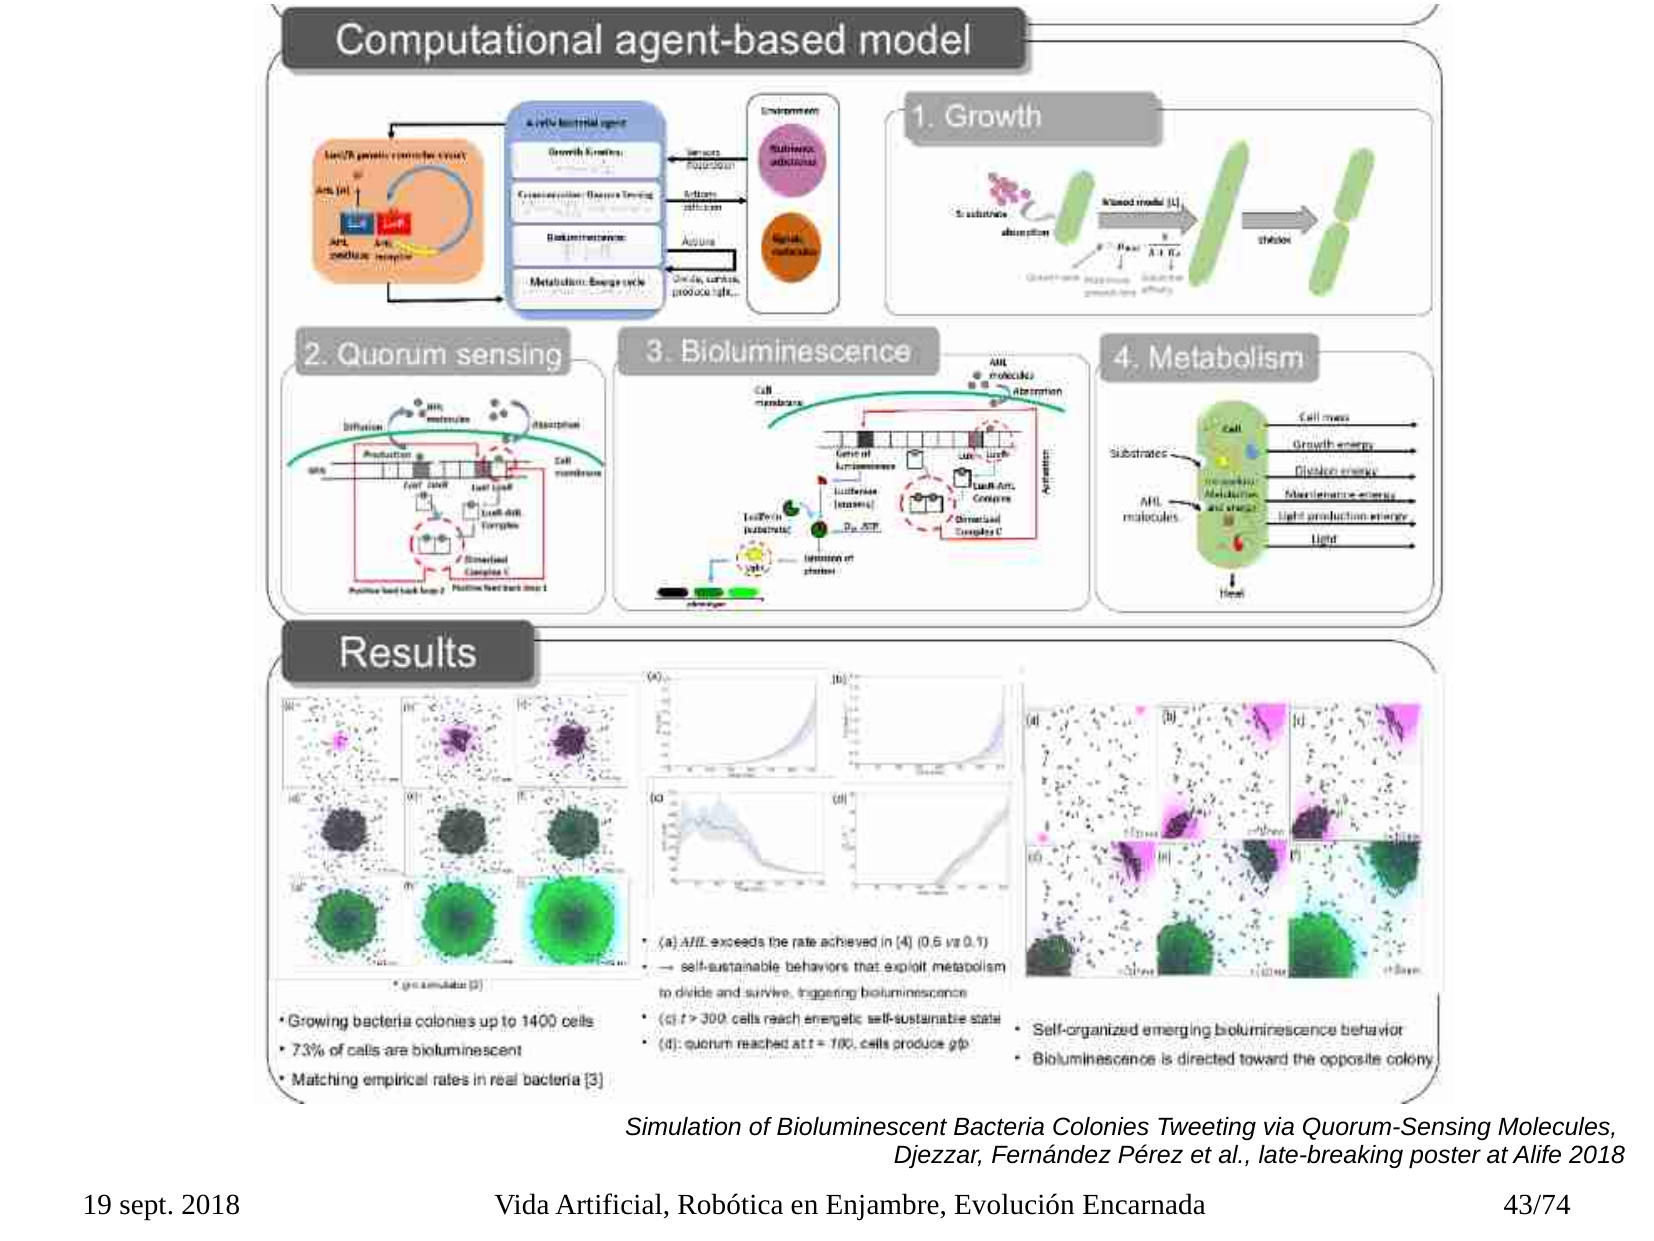

Simulation of Bioluminescent Bacteria Colonies Tweeting via Quorum-Sensing Molecules,
Djezzar, Fernández Pérez et al., late-breaking poster at Alife 2018
19 sept. 2018
Vida Artificial, Robótica en Enjambre, Evolución Encarnada
43